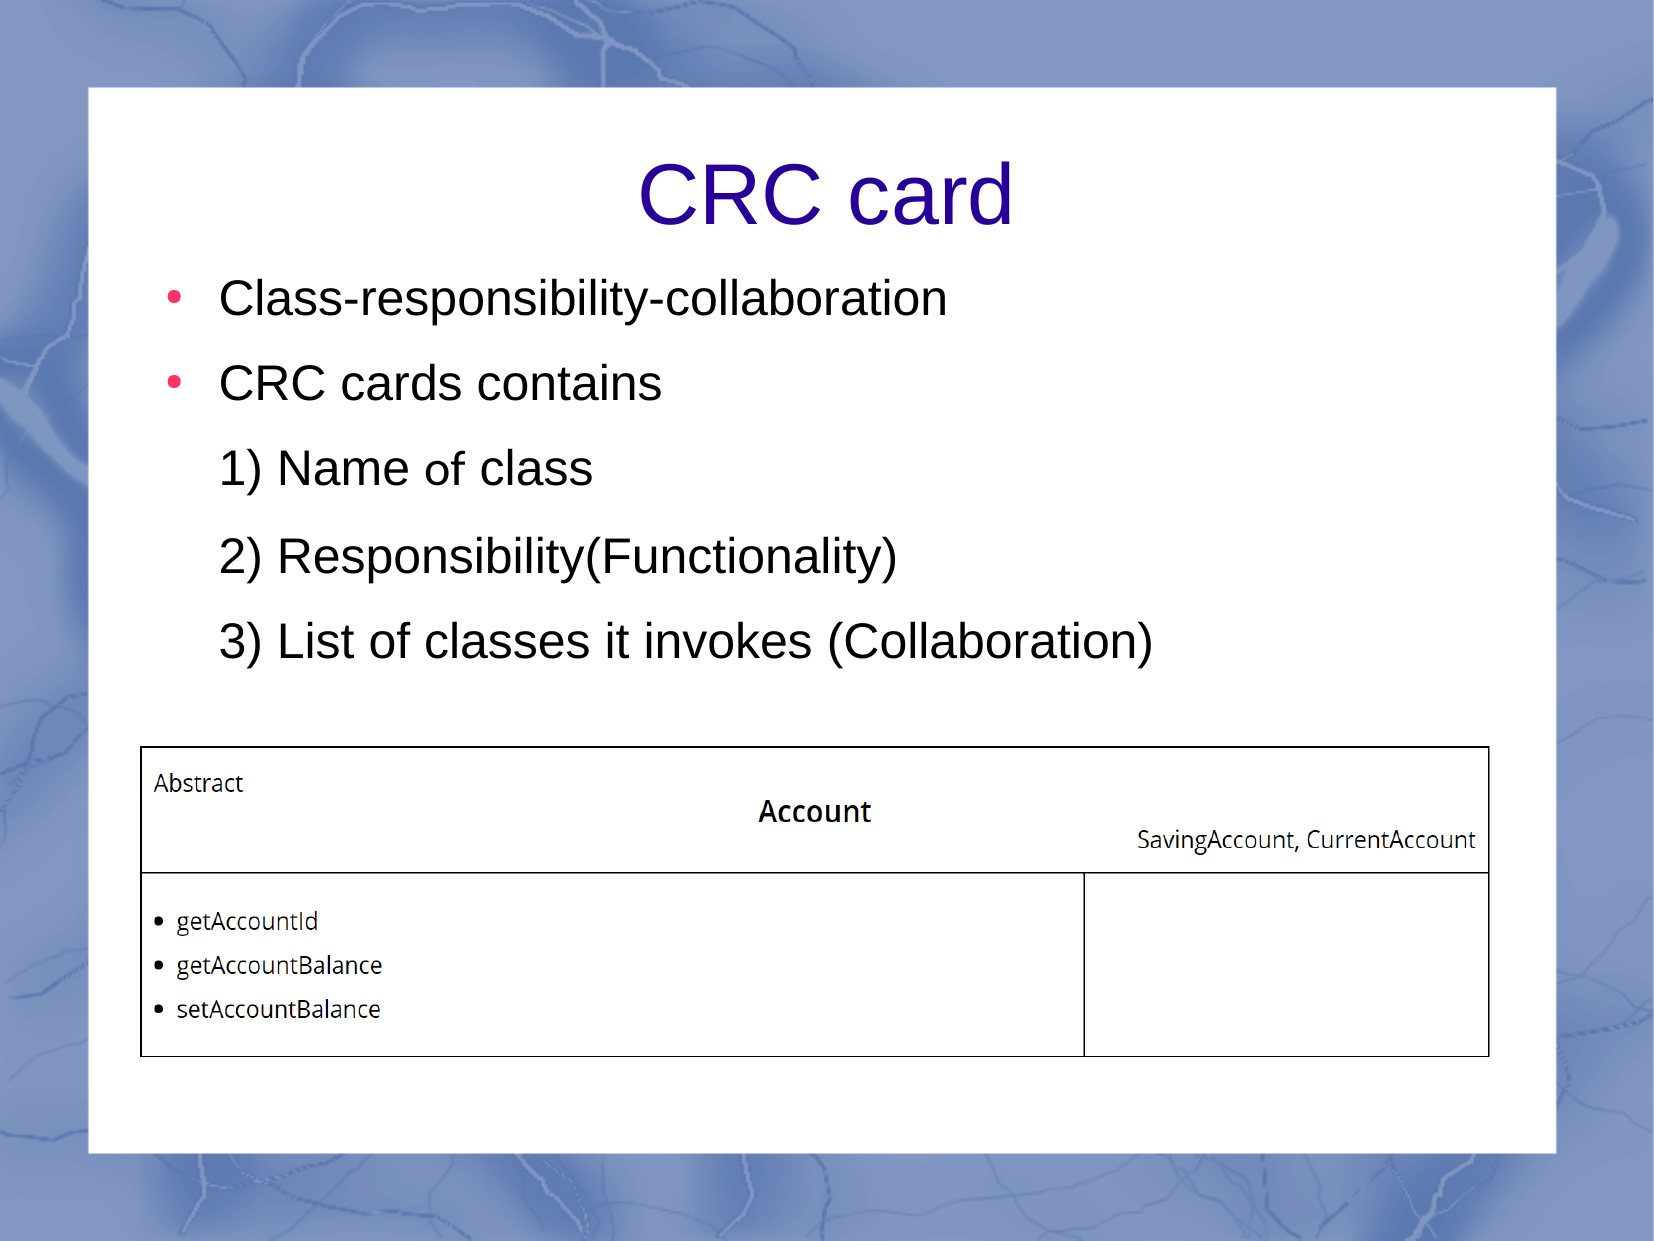

# CRC card
Class-responsibility-collaboration
CRC cards contains
1) Name of class
2) Responsibility(Functionality)
3) List of classes it invokes (Collaboration)